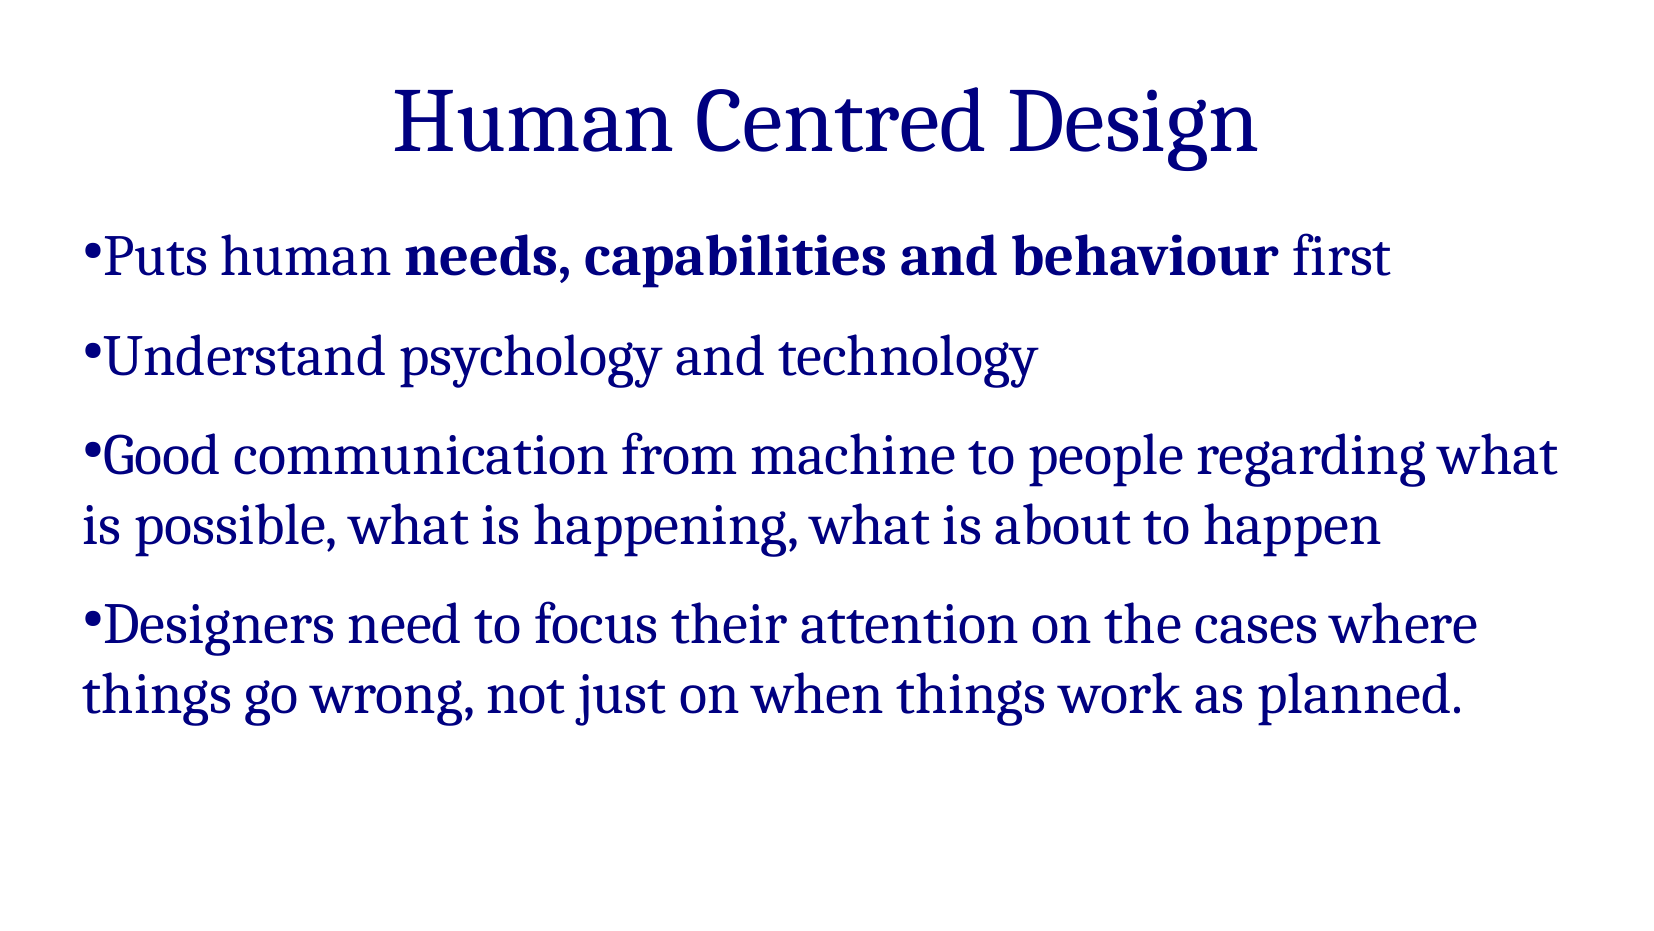

Human Centred Design
# Puts human needs, capabilities and behaviour first
Understand psychology and technology
Good communication from machine to people regarding what is possible, what is happening, what is about to happen
Designers need to focus their attention on the cases where things go wrong, not just on when things work as planned.